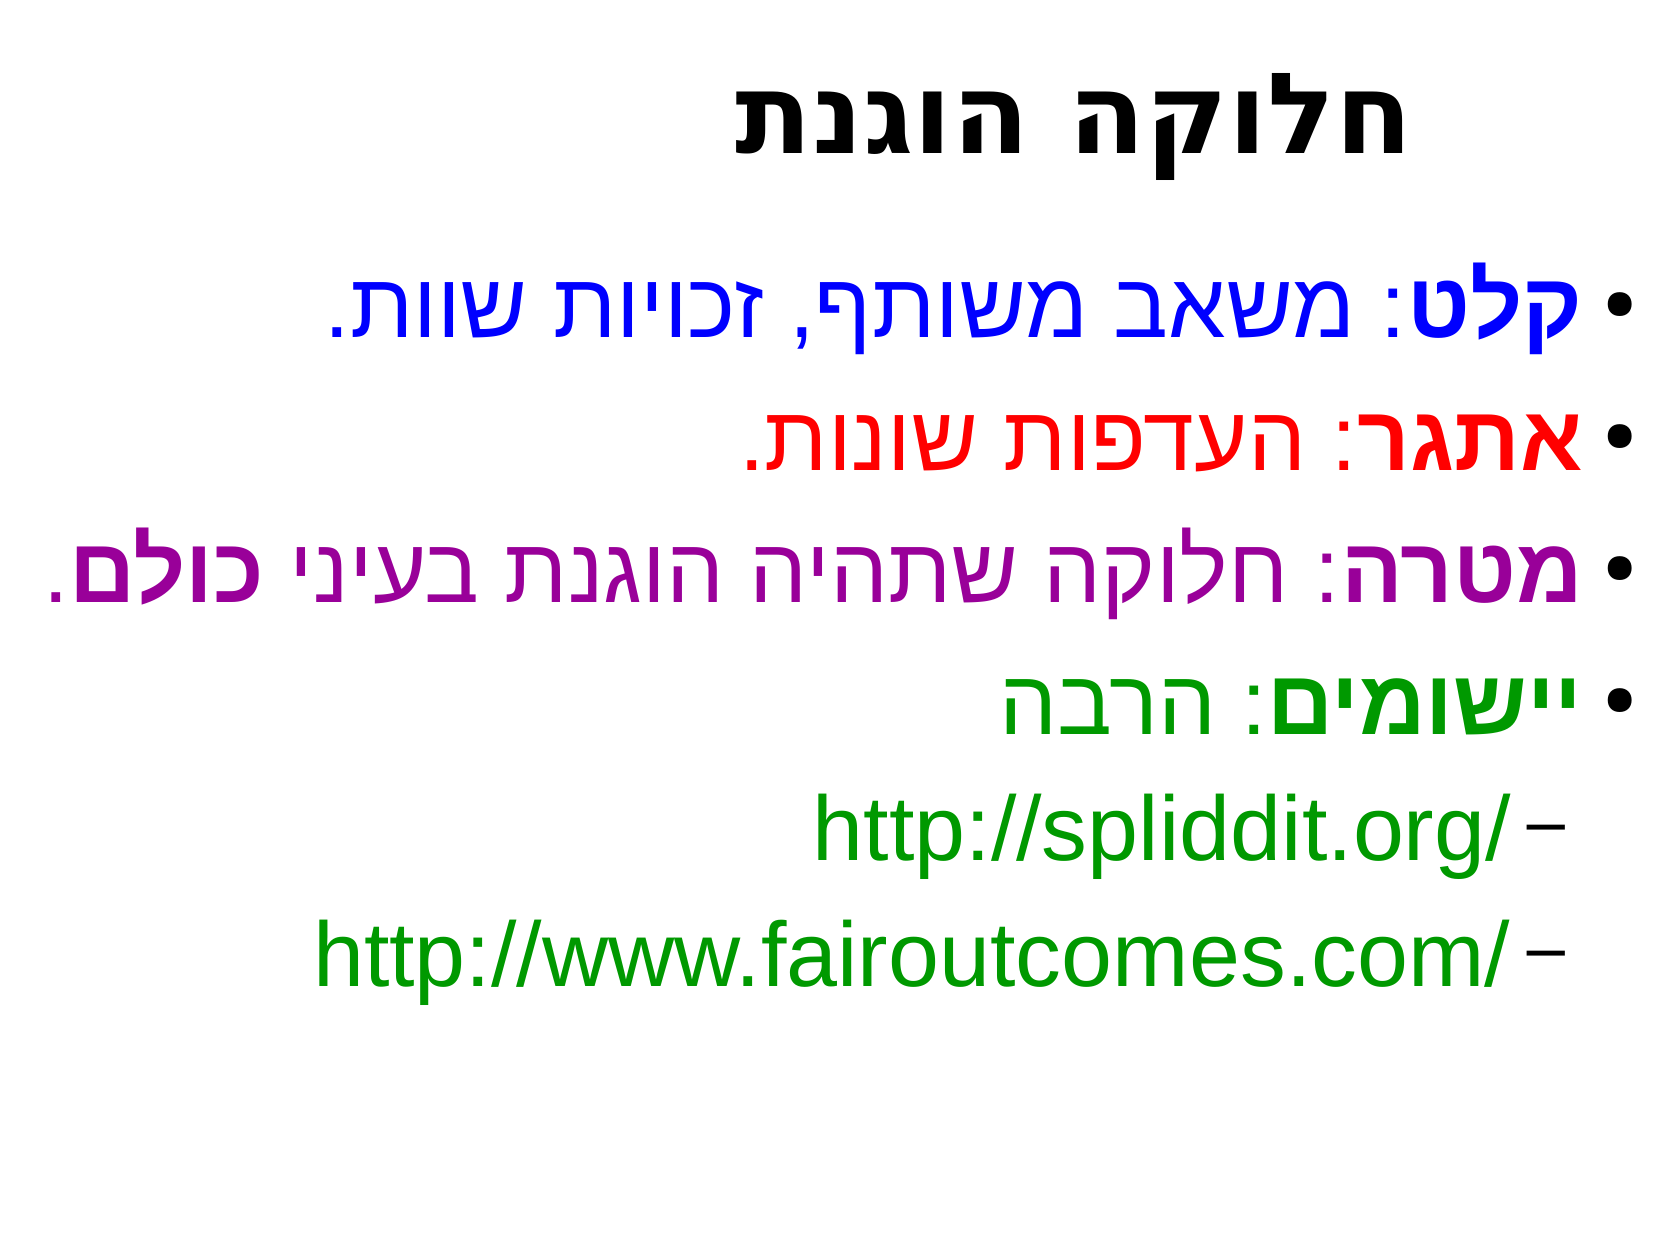

חלוקה הוגנת
# קלט: משאב משותף, זכויות שוות.
אתגר: העדפות שונות.
מטרה: חלוקה שתהיה הוגנת בעיני כולם.
יישומים: הרבה
http://spliddit.org/
http://www.fairoutcomes.com/